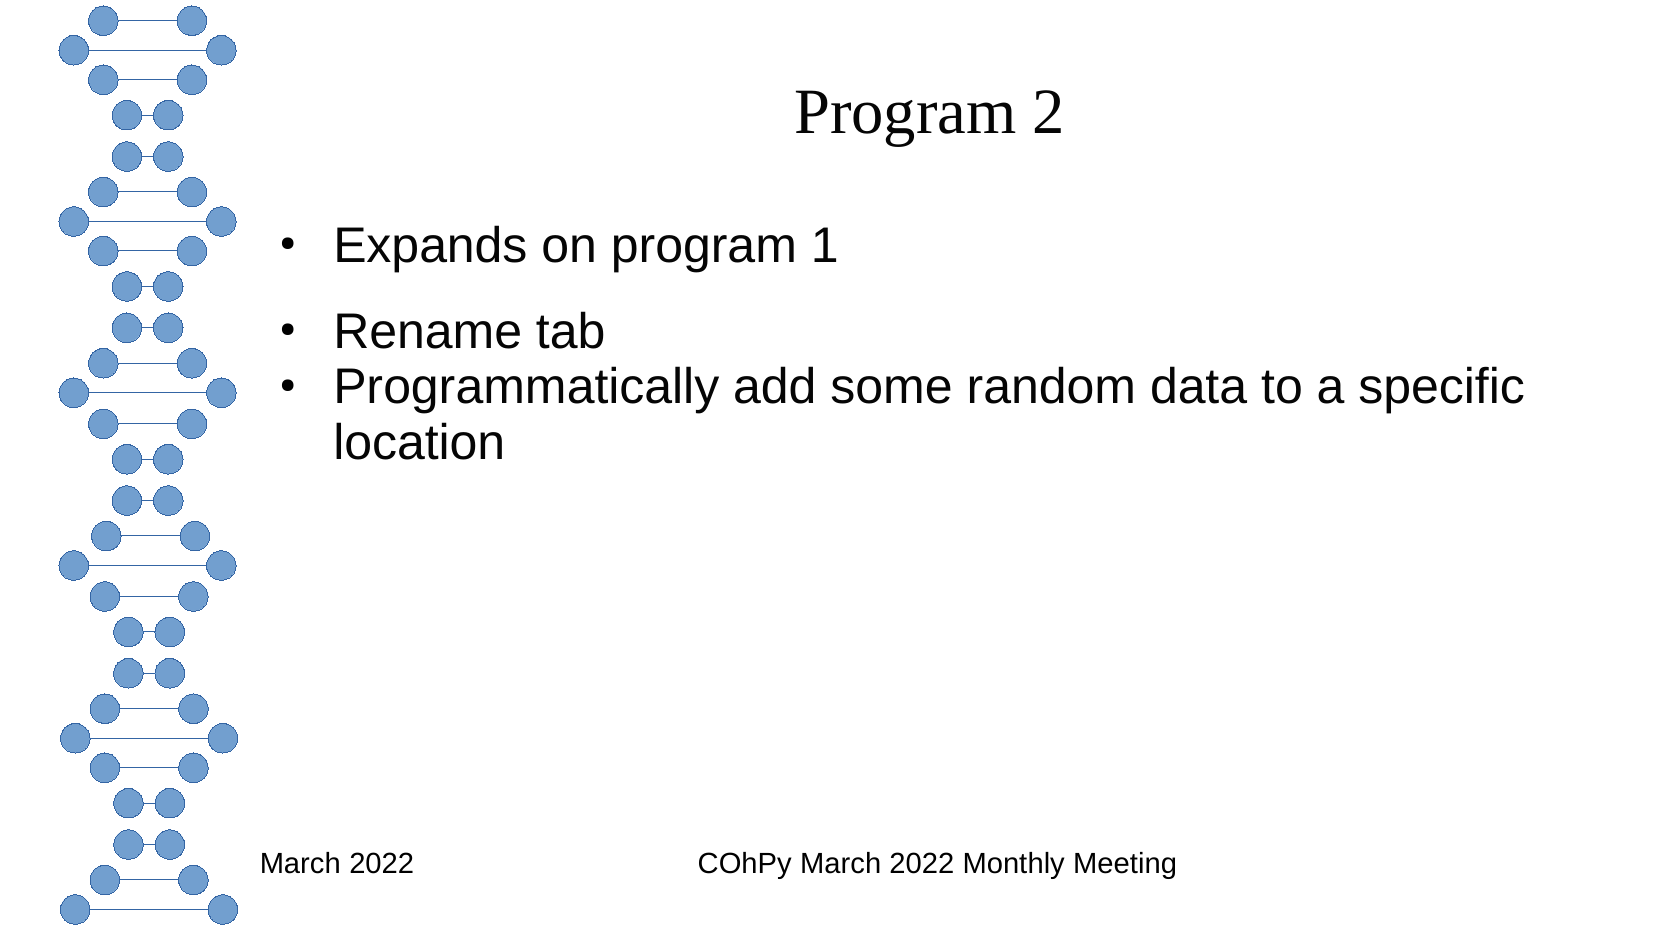

# Program 2
Expands on program 1
Rename tab
Programmatically add some random data to a specific location